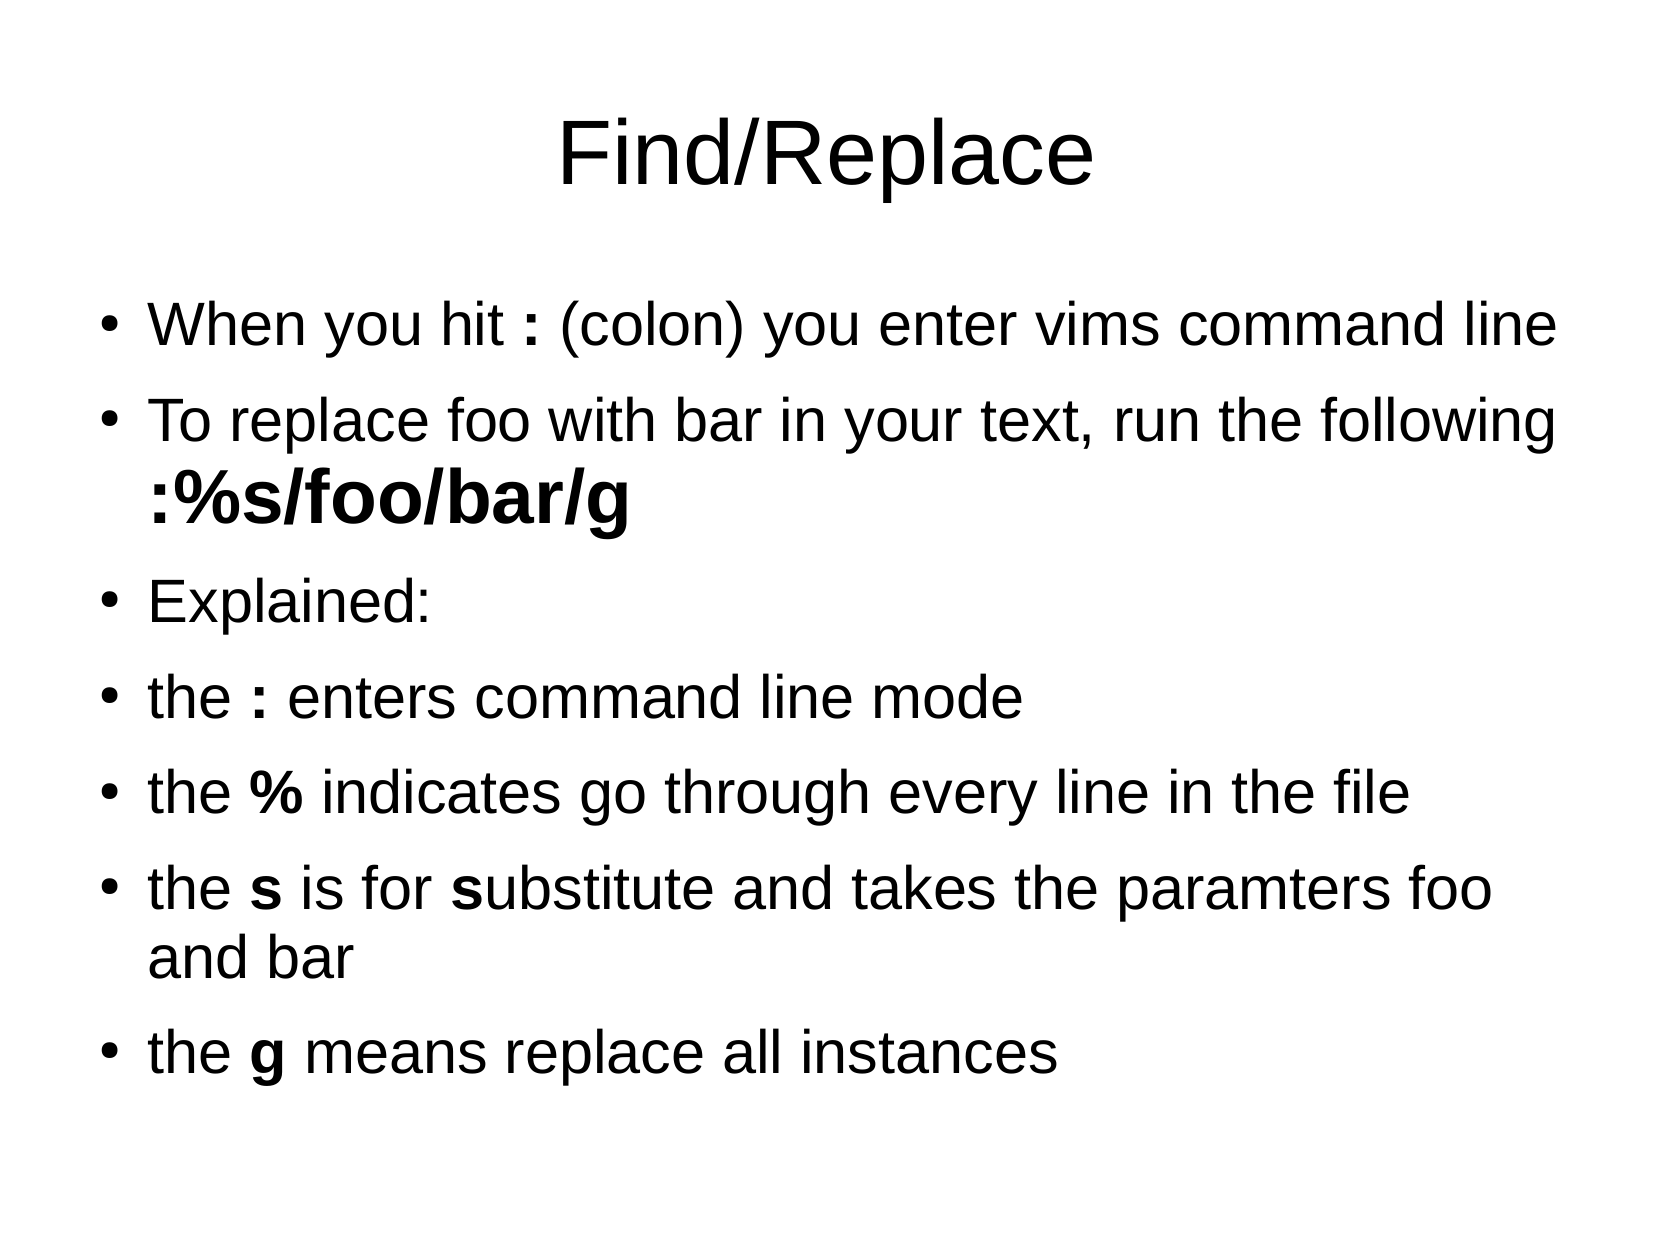

# Find/Replace
When you hit : (colon) you enter vims command line
To replace foo with bar in your text, run the following
:%s/foo/bar/g
Explained:
the : enters command line mode
the % indicates go through every line in the file
the s is for substitute and takes the paramters foo and bar
the g means replace all instances